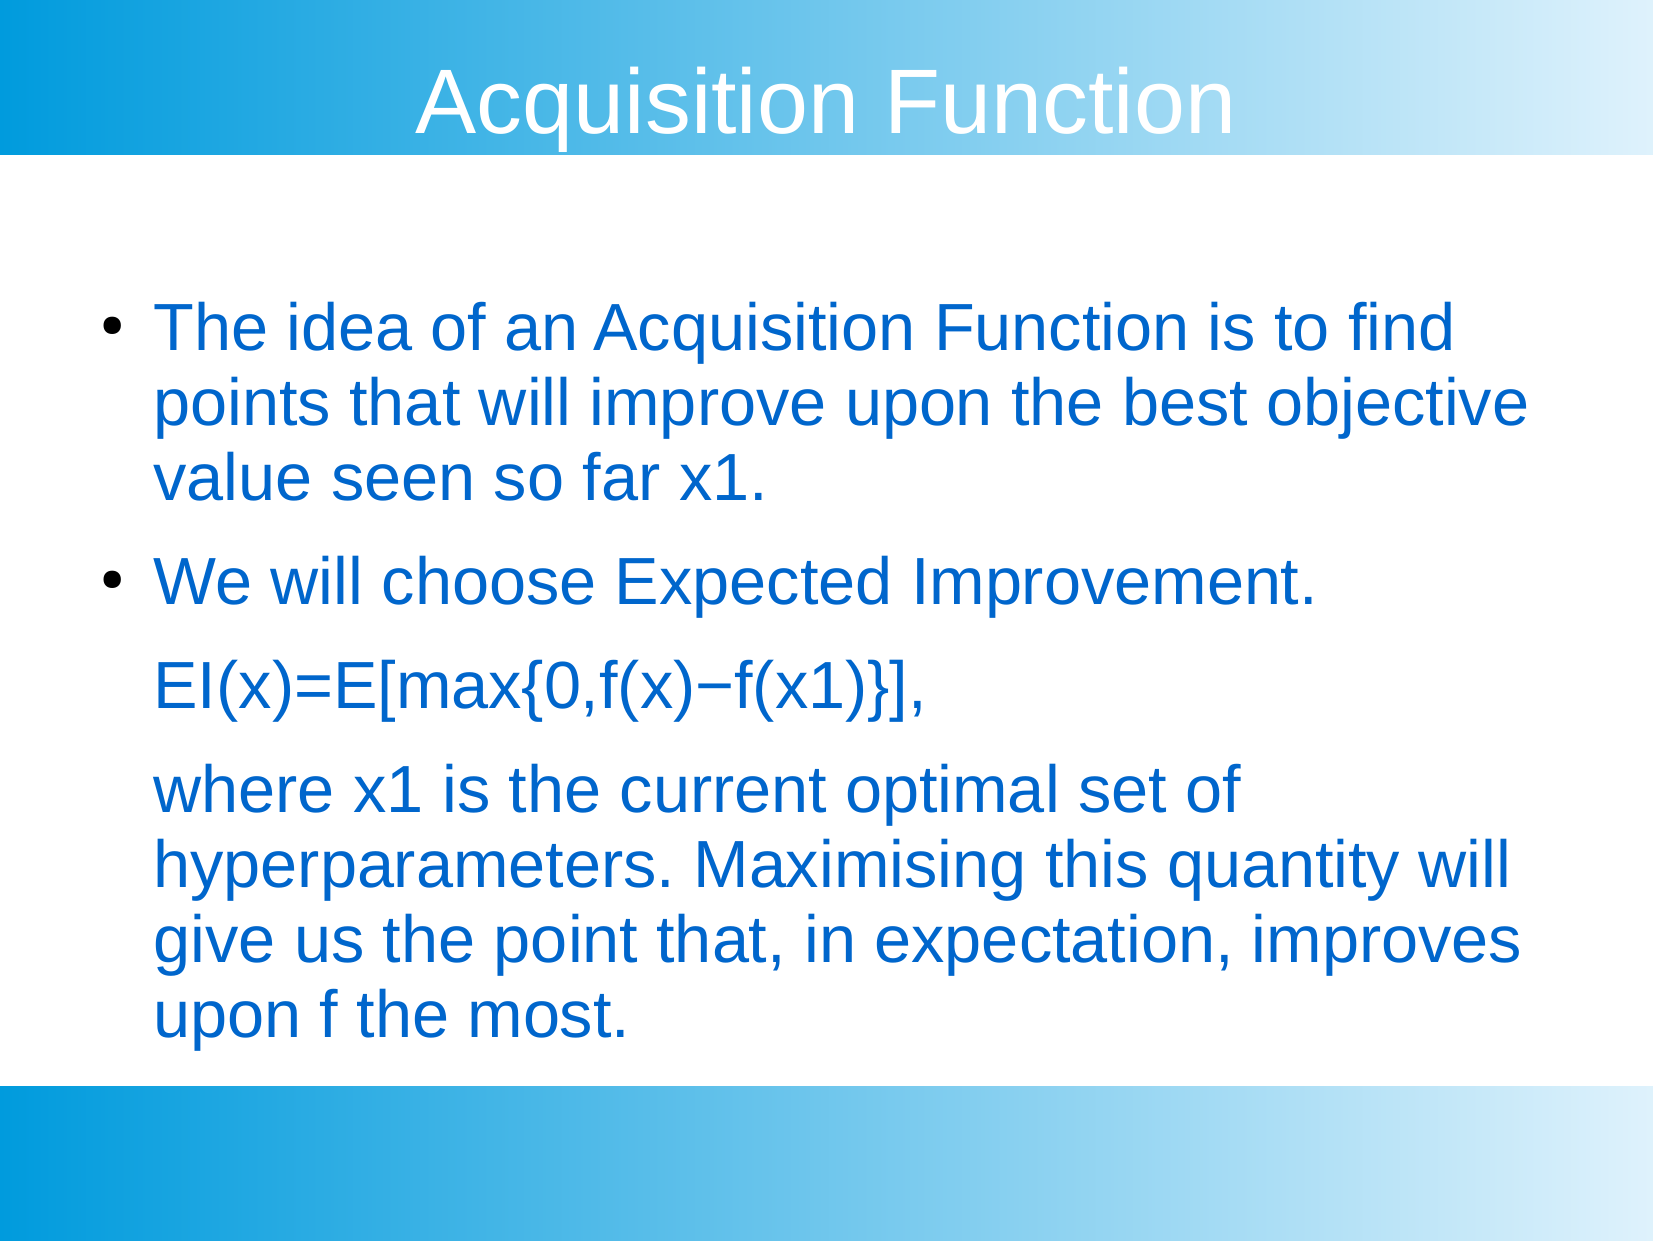

# Acquisition Function
The idea of an Acquisition Function is to find points that will improve upon the best objective value seen so far x1.
We will choose Expected Improvement.
EI(x)=E[max{0,f(x)−f(x1)}],
where x1 is the current optimal set of hyperparameters. Maximising this quantity will give us the point that, in expectation, improves upon f the most.